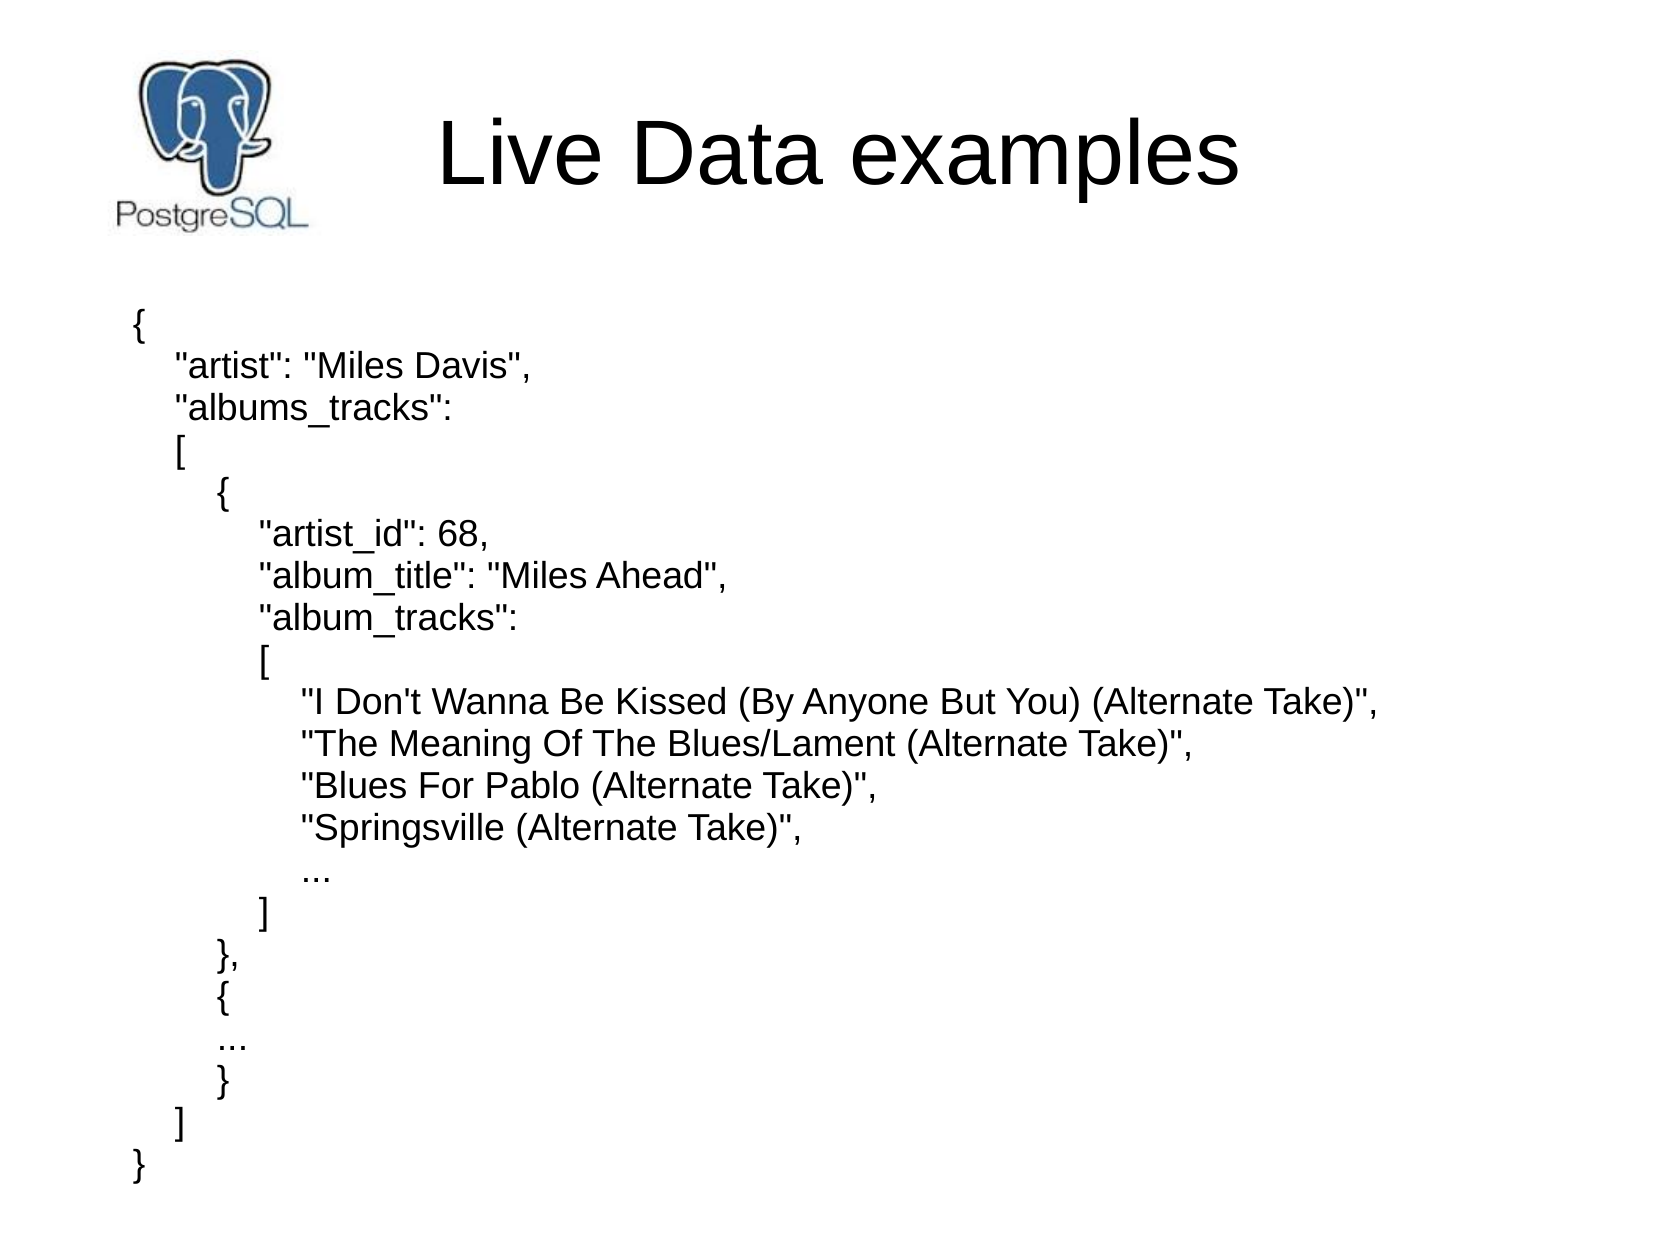

# Live Data examples
{
 "artist": "Miles Davis",
 "albums_tracks":
 [
 {
 "artist_id": 68,
 "album_title": "Miles Ahead",
 "album_tracks":
 [
 "I Don't Wanna Be Kissed (By Anyone But You) (Alternate Take)",
 "The Meaning Of The Blues/Lament (Alternate Take)",
 "Blues For Pablo (Alternate Take)",
 "Springsville (Alternate Take)",
 ...
 ]
 },
 {
 ...
 }
 ]
}